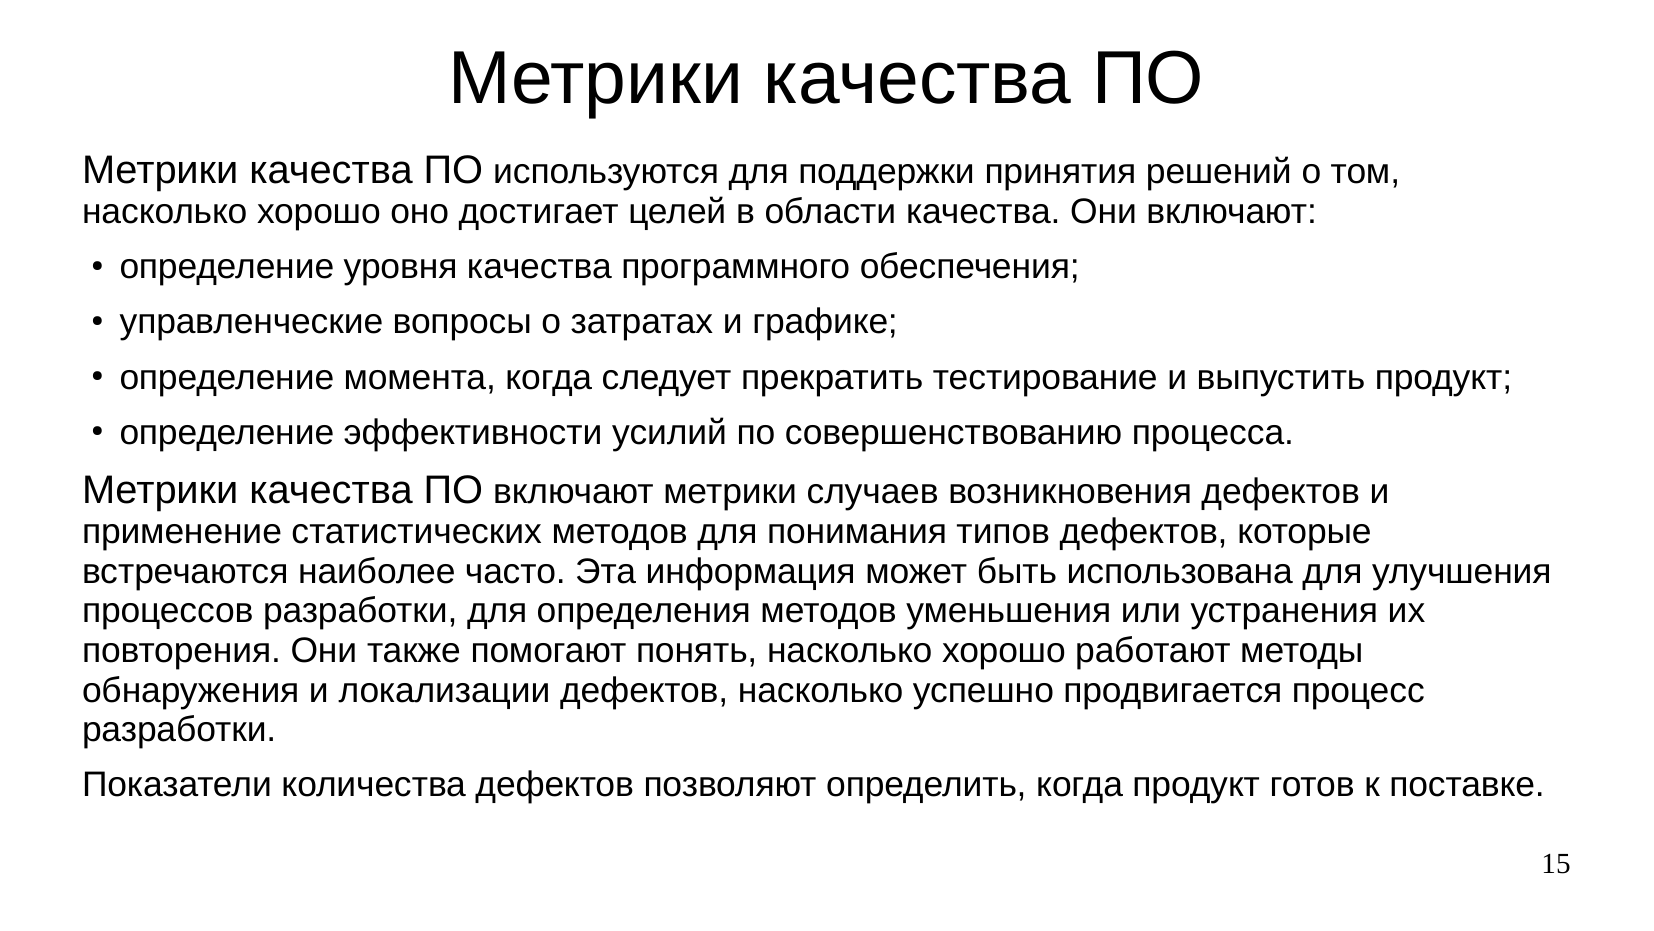

# Метрики качества ПО
Метрики качества ПО используются для поддержки принятия решений о том, насколько хорошо оно достигает целей в области качества. Они включают:
определение уровня качества программного обеспечения;
управленческие вопросы о затратах и графике;
определение момента, когда следует прекратить тестирование и выпустить продукт;
определение эффективности усилий по совершенствованию процесса.
Метрики качества ПО включают метрики случаев возникновения дефектов и применение статистических методов для понимания типов дефектов, которые встречаются наиболее часто. Эта информация может быть использована для улучшения процессов разработки, для определения методов уменьшения или устранения их повторения. Они также помогают понять, насколько хорошо работают методы обнаружения и локализации дефектов, насколько успешно продвигается процесс разработки.
Показатели количества дефектов позволяют определить, когда продукт готов к поставке.
15